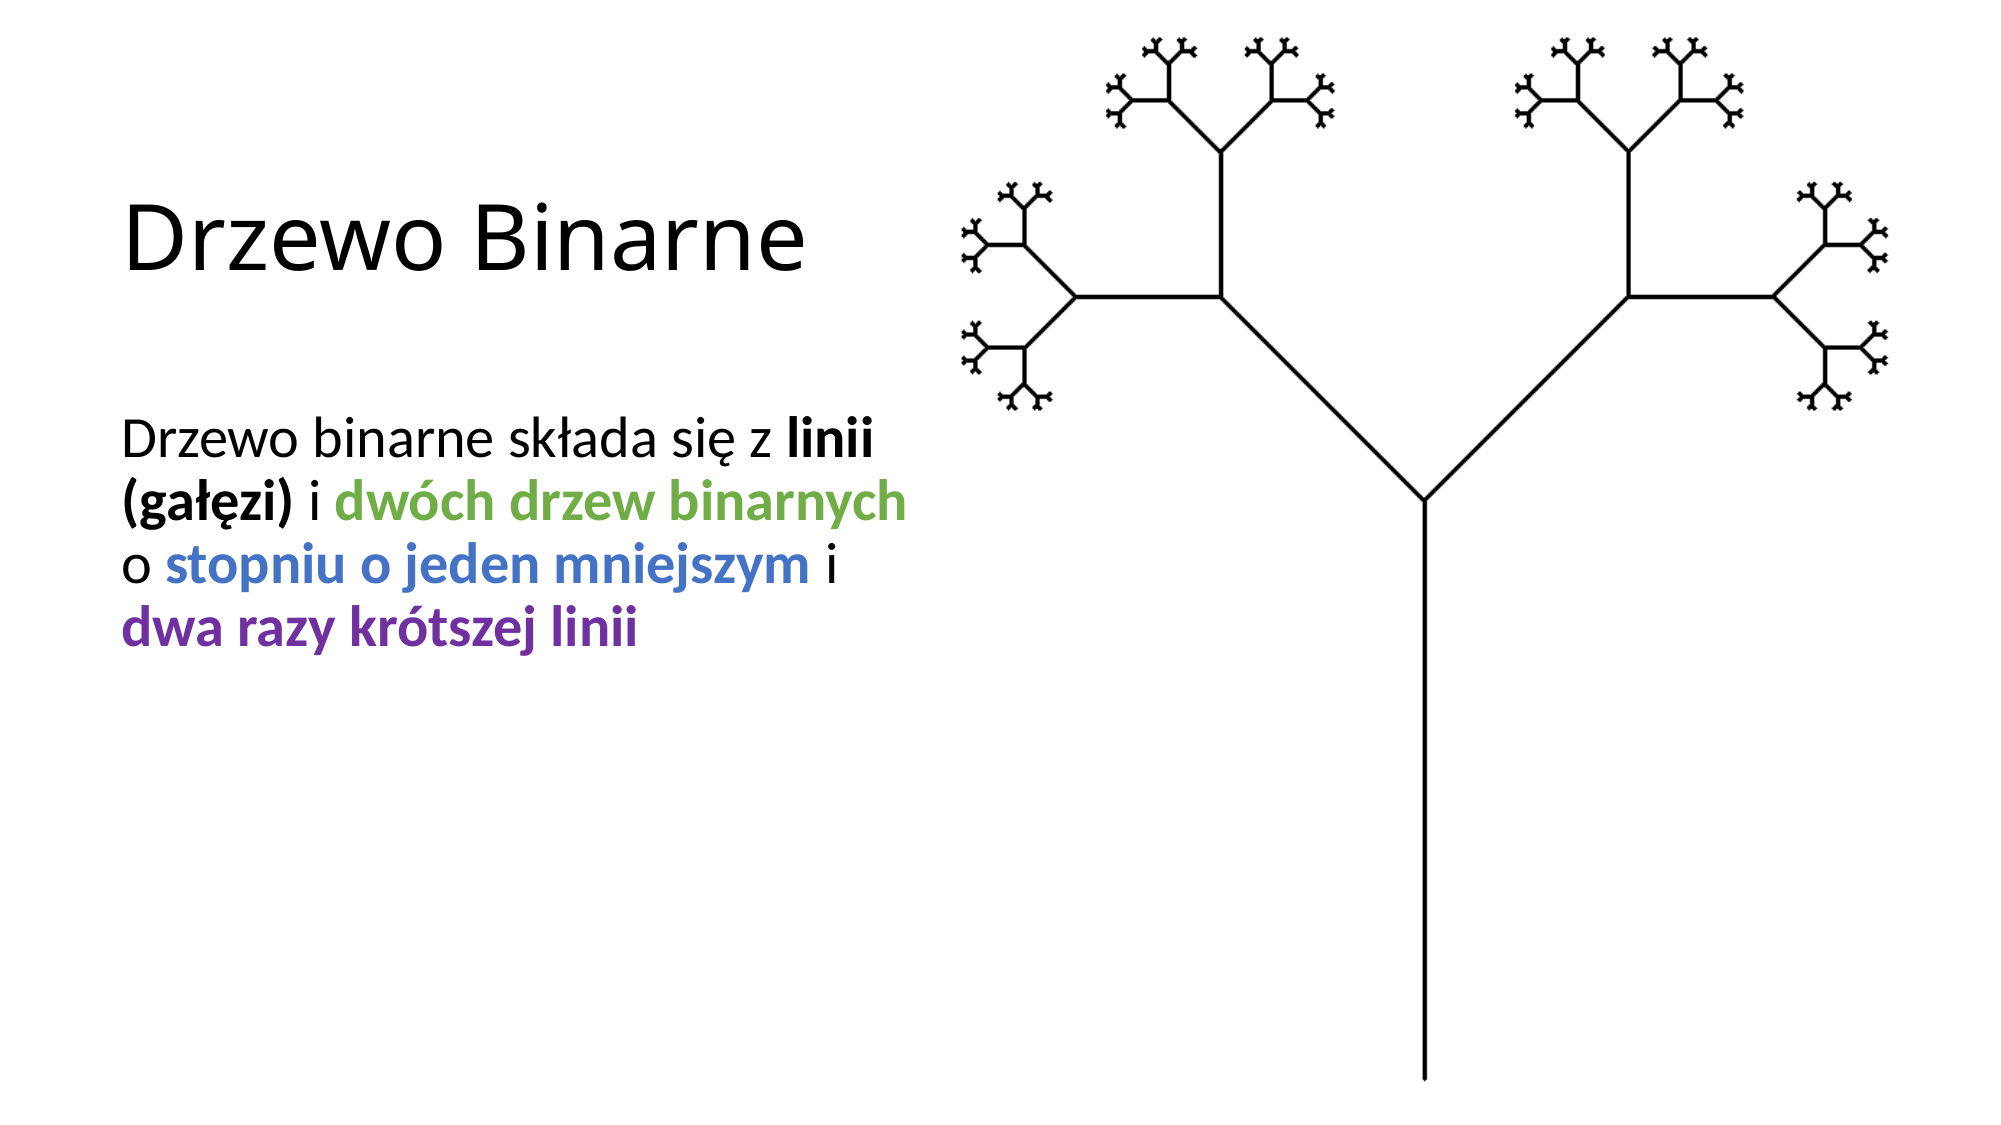

# Drzewo Binarne
Drzewo binarne składa się z linii (gałęzi) i dwóch drzew binarnych o stopniu o jeden mniejszym i dwa razy krótszej linii